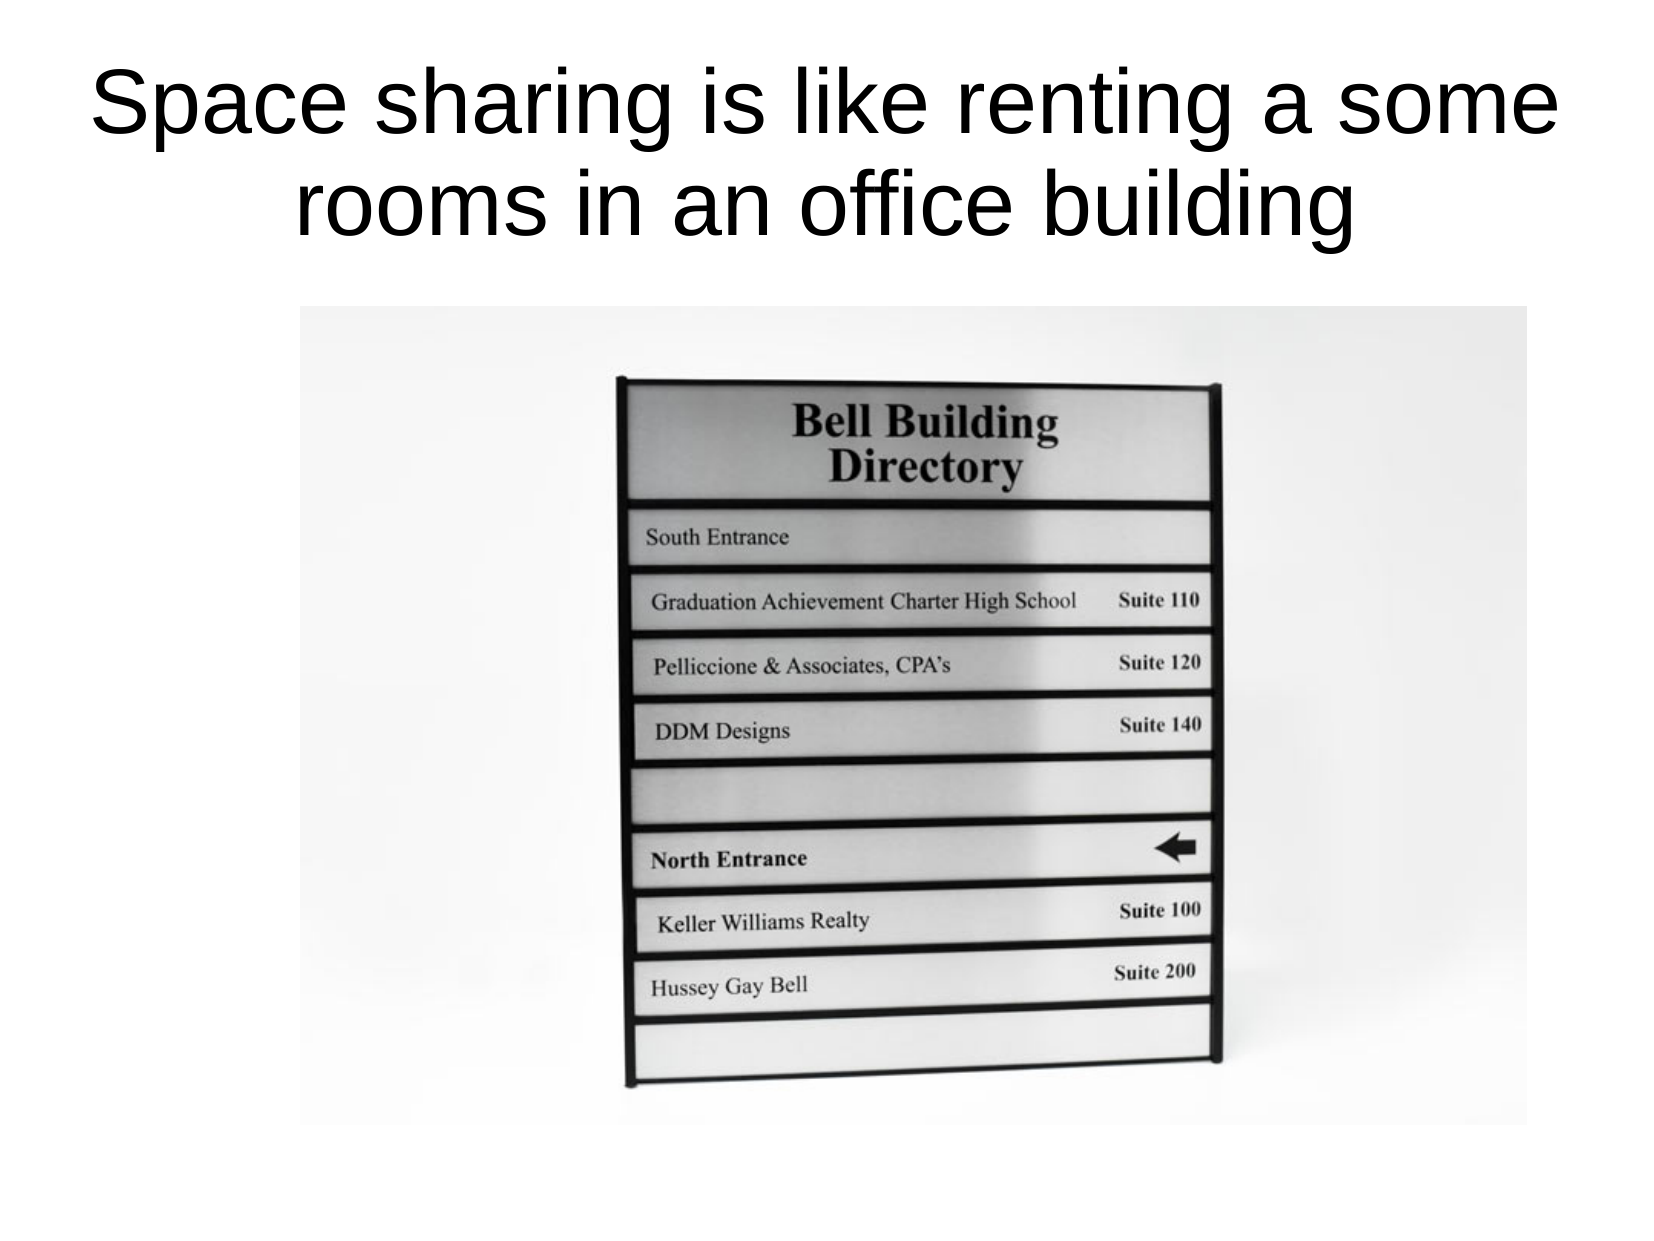

# Space sharing is like renting a some rooms in an office building